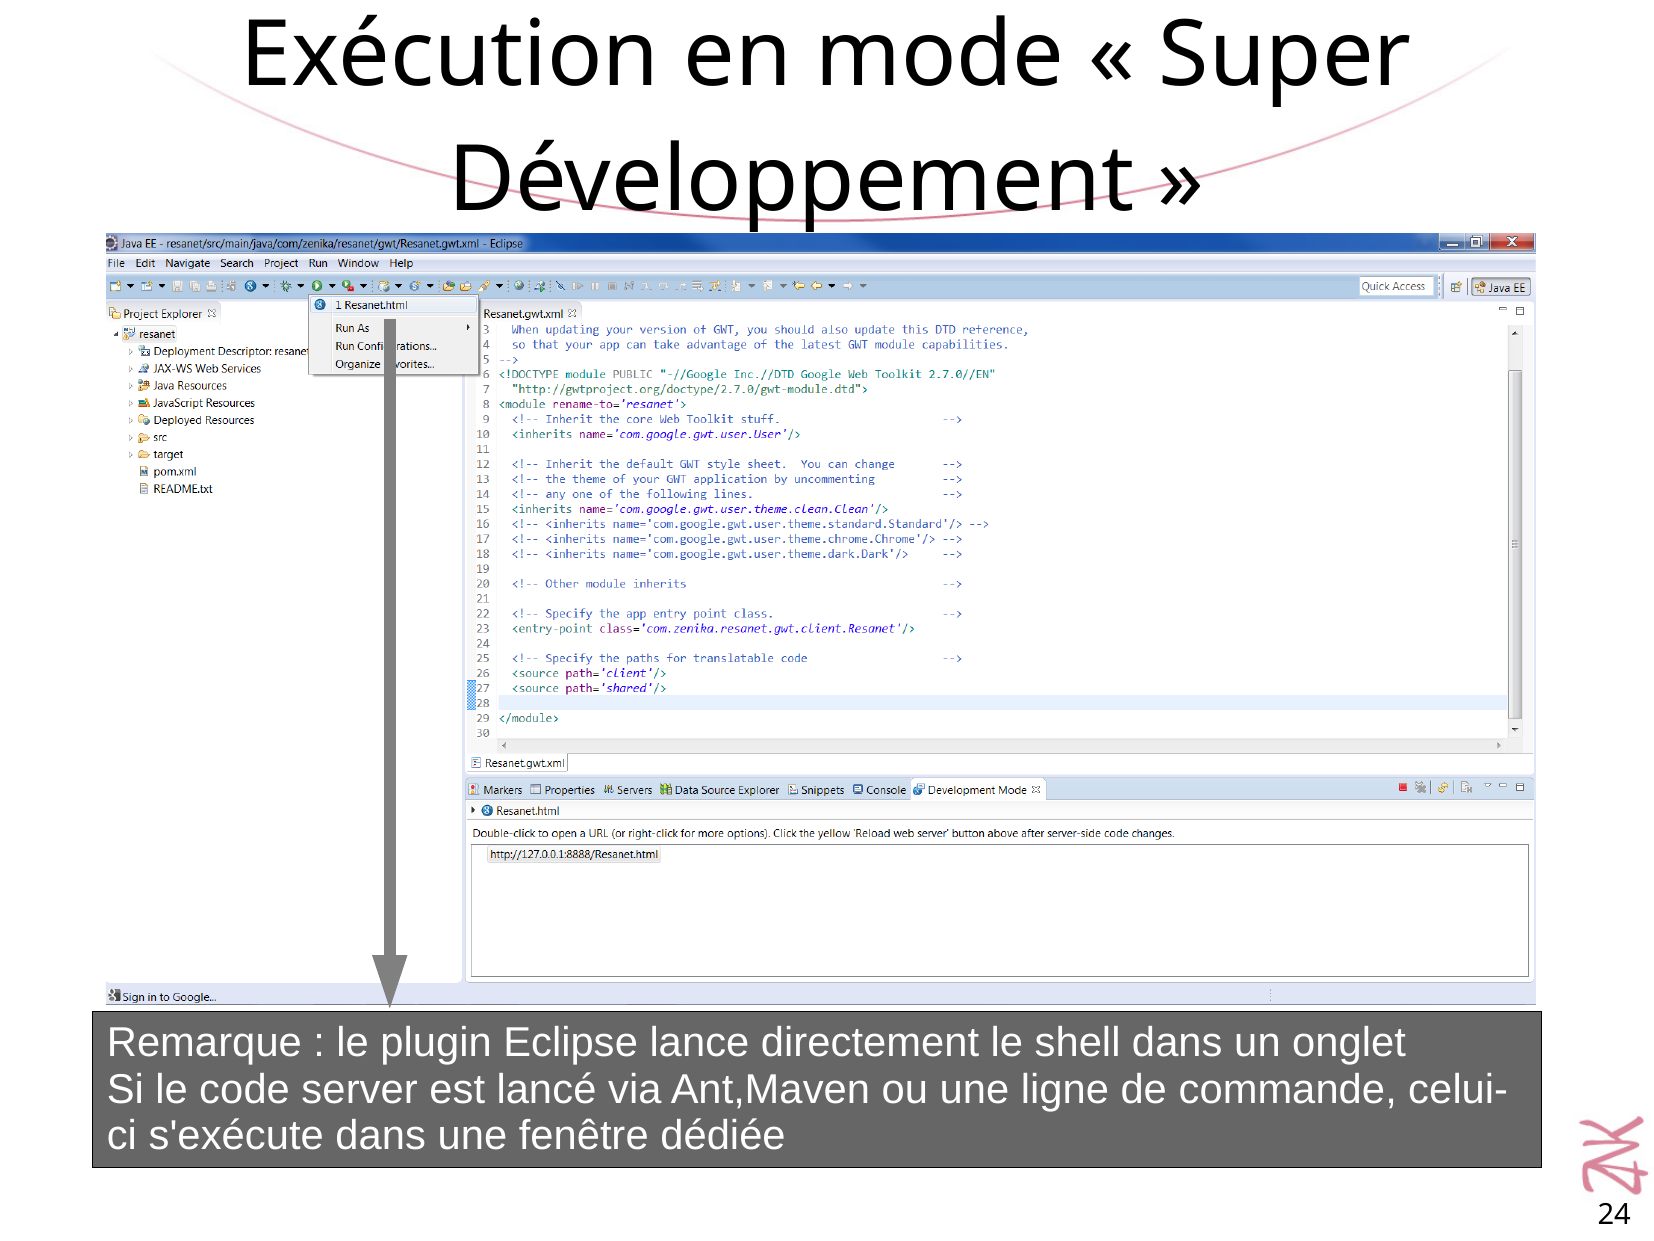

# Exécution en mode « Super Développement »
Remarque : le plugin Eclipse lance directement le shell dans un onglet
Si le code server est lancé via Ant,Maven ou une ligne de commande, celui-ci s'exécute dans une fenêtre dédiée
24